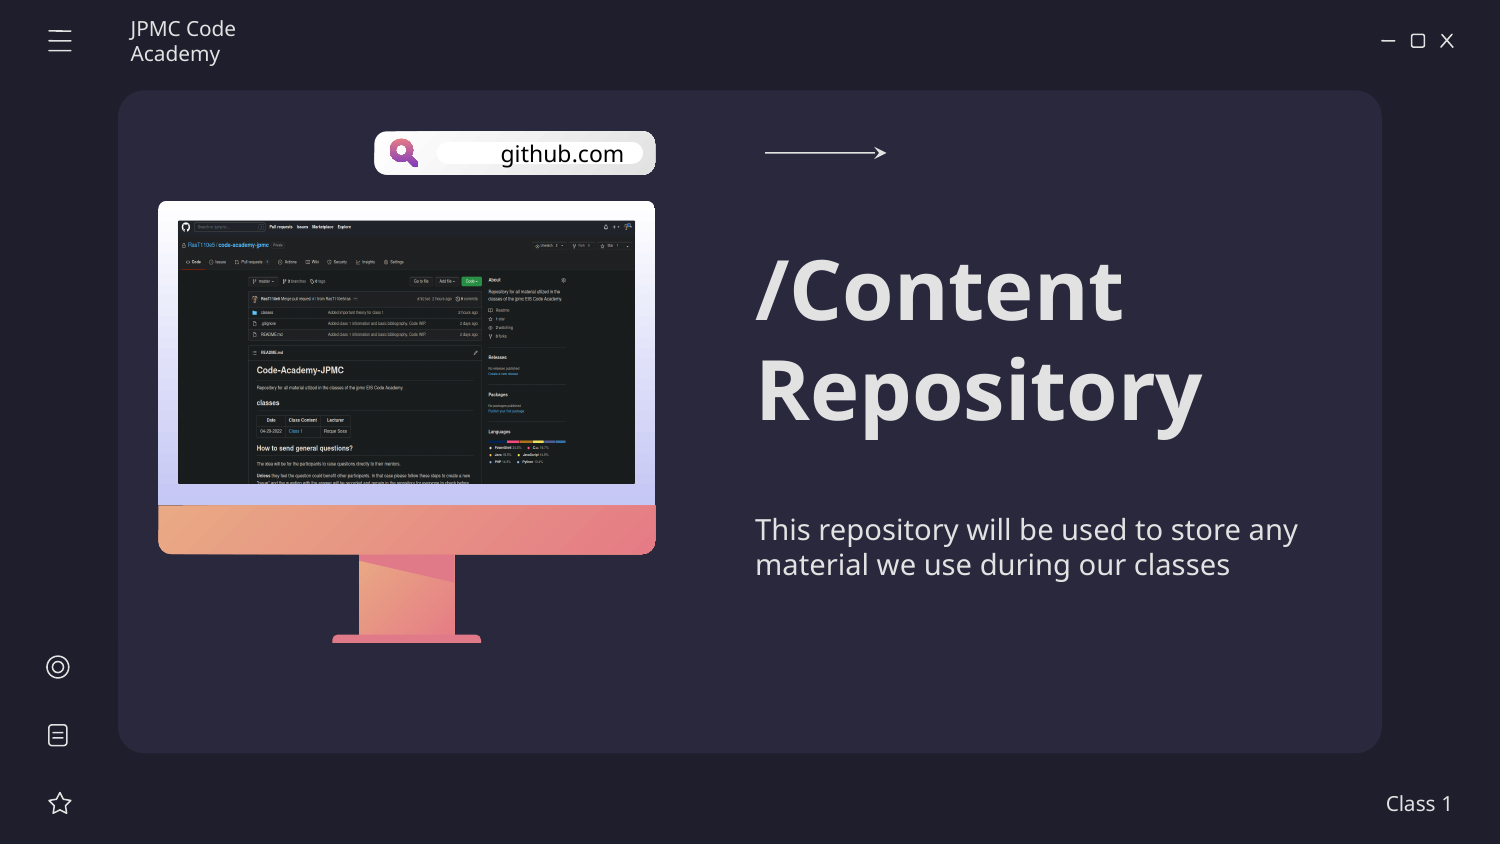

# JPMC Code Academy
github.com
/Content Repository
This repository will be used to store any material we use during our classes
Class 1